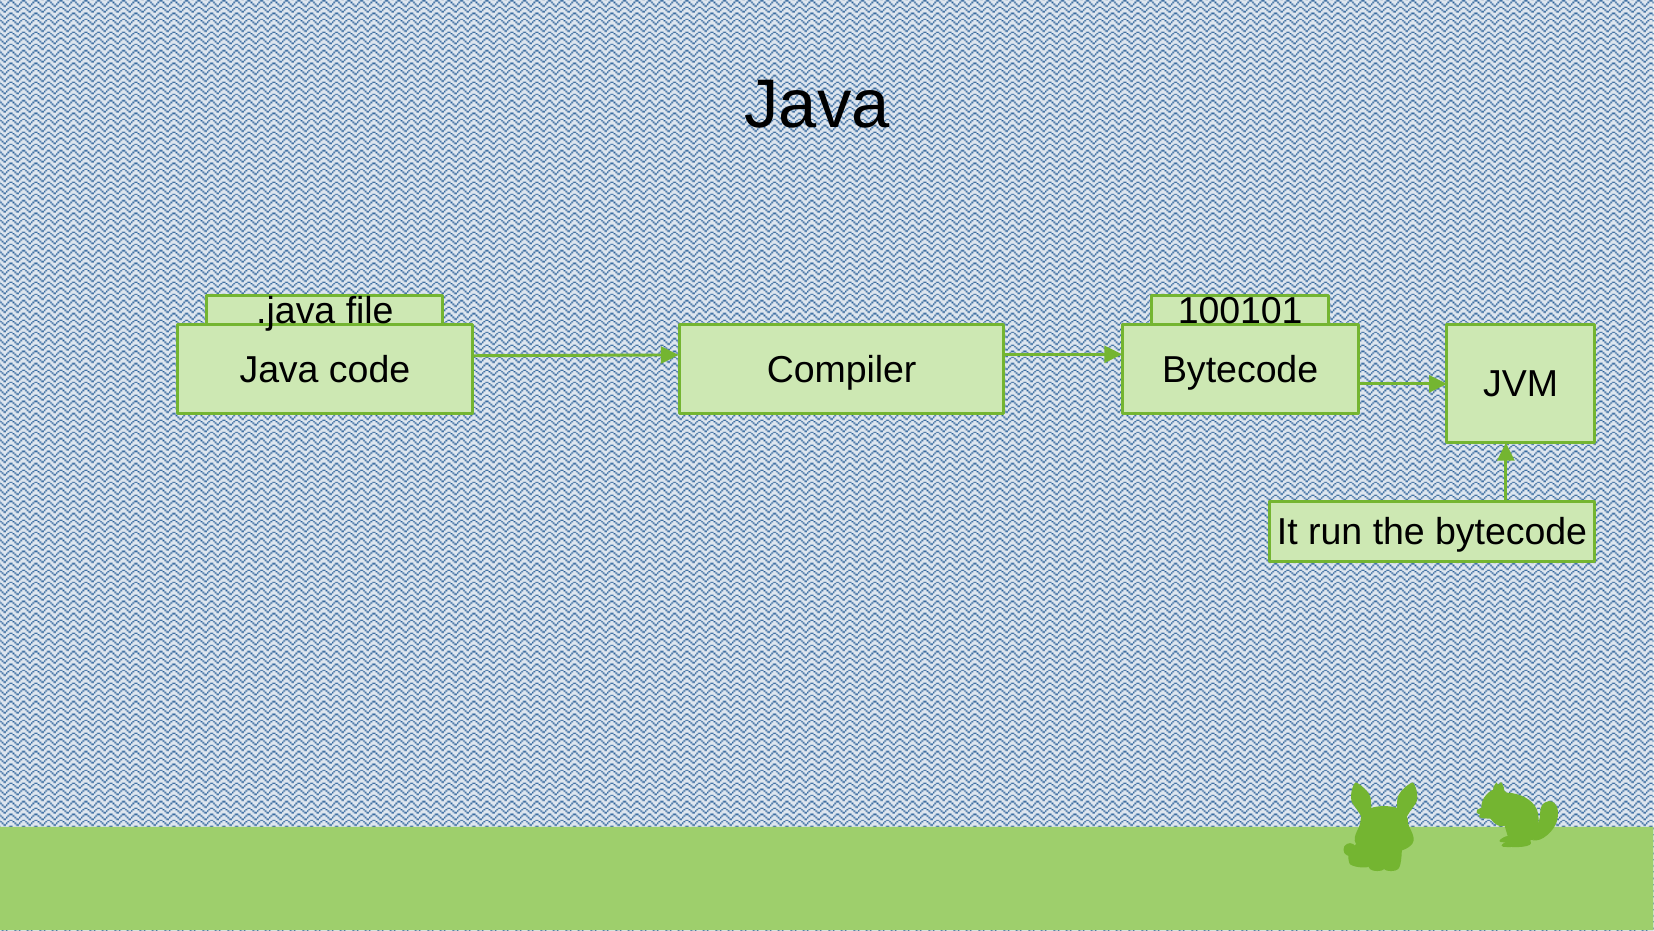

# Java
.java file
100101
Java code
Compiler
Bytecode
JVM
It run the bytecode